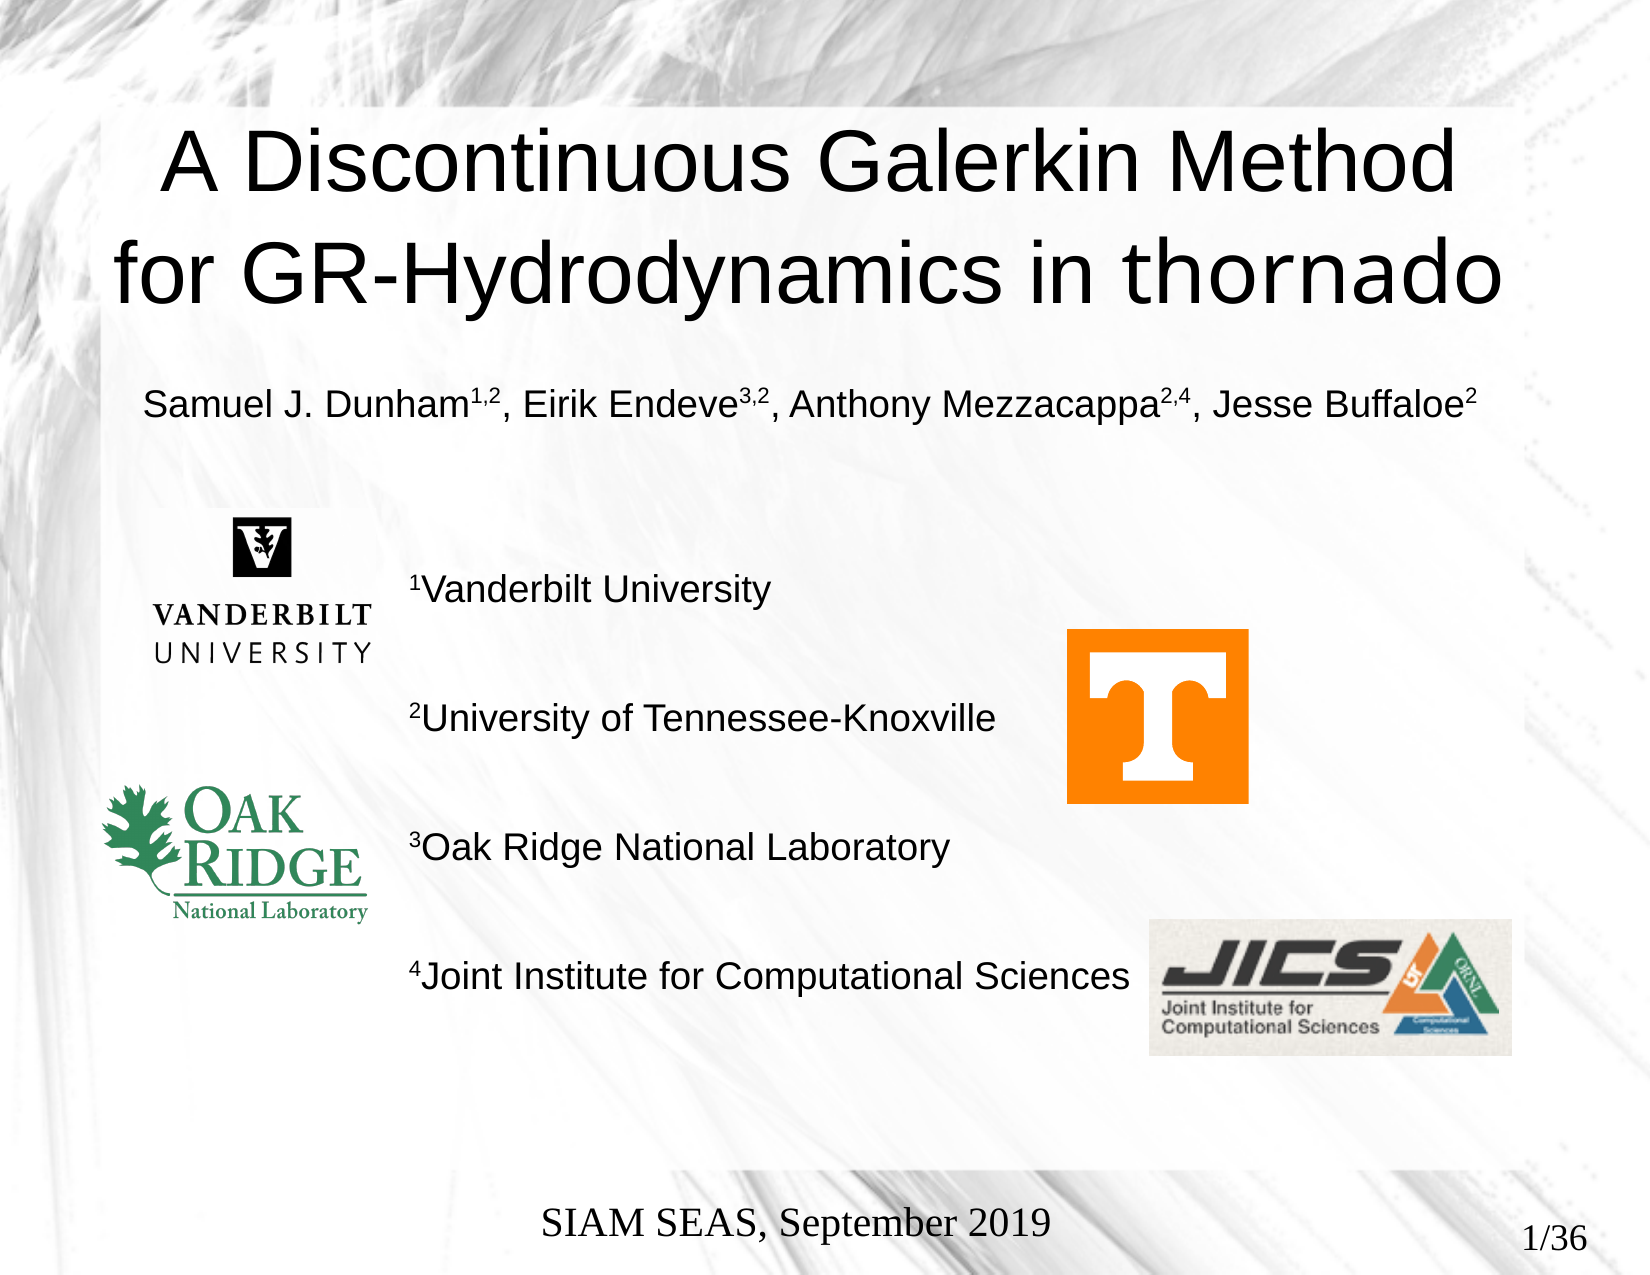

# A Discontinuous Galerkin Method for GR-Hydrodynamics in thornado
Samuel J. Dunham1,2, Eirik Endeve3,2, Anthony Mezzacappa2,4, Jesse Buffaloe2
1Vanderbilt University
2University of Tennessee-Knoxville
3Oak Ridge National Laboratory
4Joint Institute for Computational Sciences
SIAM SEAS, September 2019
1